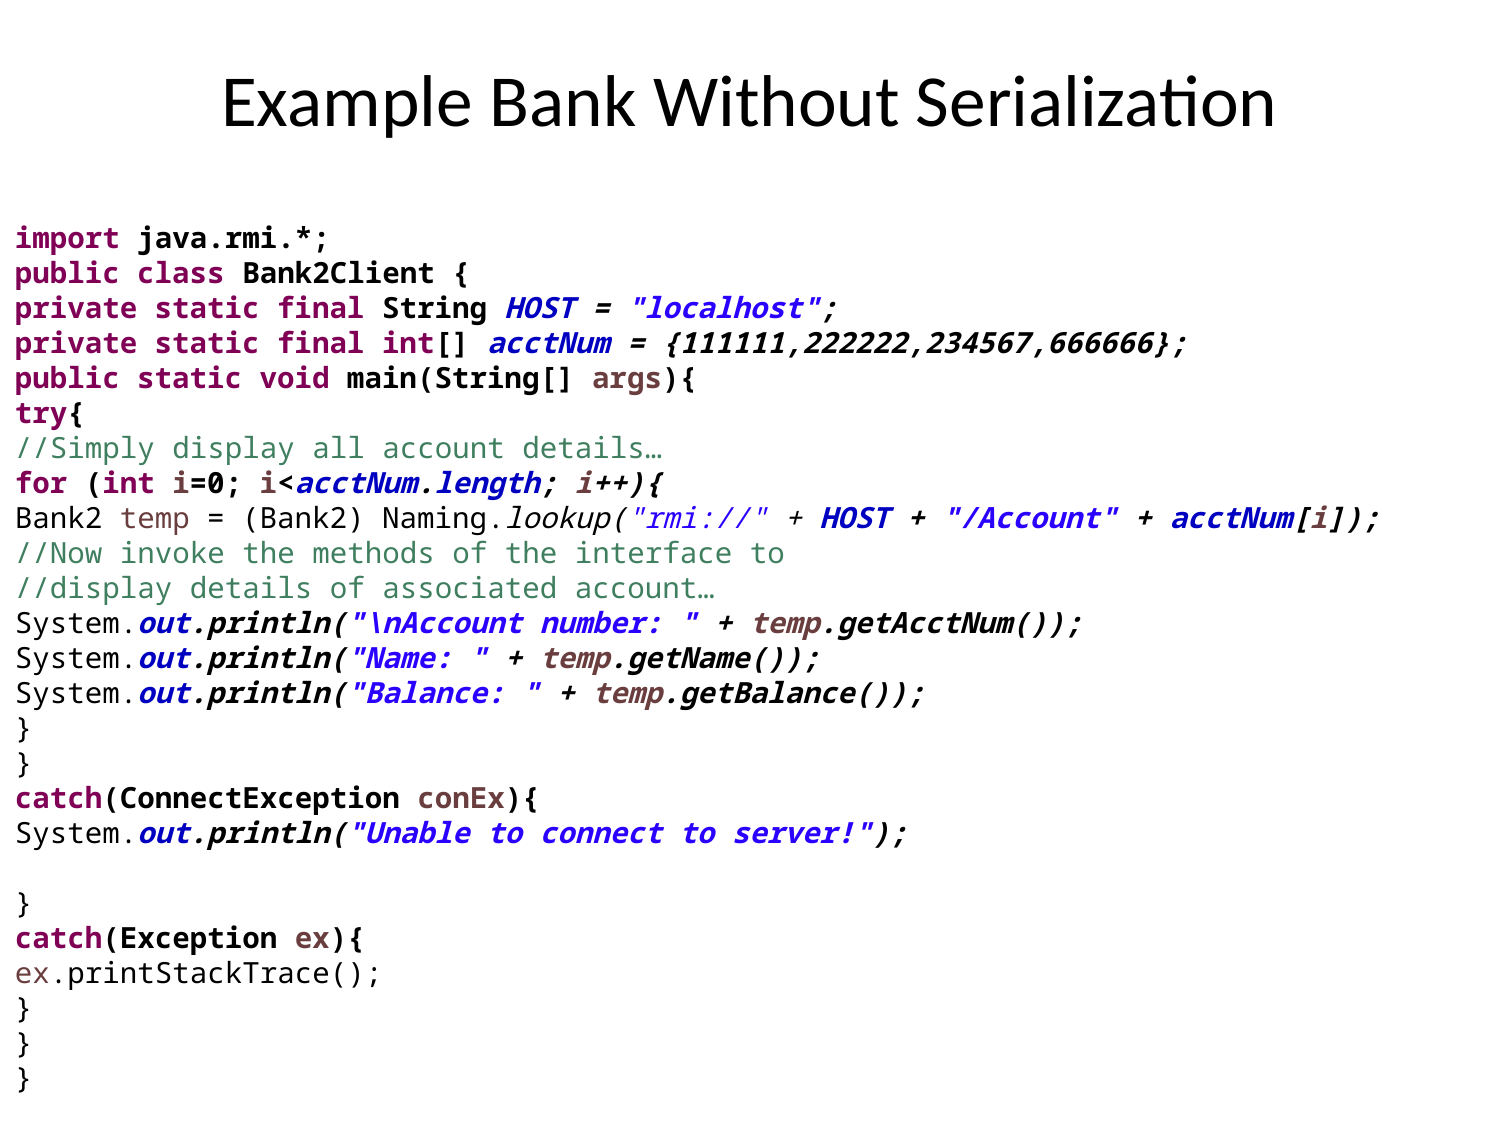

# Example Bank Without Serialization
import java.rmi.*;
public class Bank2Client {
private static final String HOST = "localhost";
private static final int[] acctNum = {111111,222222,234567,666666};
public static void main(String[] args){
try{
//Simply display all account details…
for (int i=0; i<acctNum.length; i++){
Bank2 temp = (Bank2) Naming.lookup("rmi://" + HOST + "/Account" + acctNum[i]);
//Now invoke the methods of the interface to
//display details of associated account…
System.out.println("\nAccount number: " + temp.getAcctNum());
System.out.println("Name: " + temp.getName());
System.out.println("Balance: " + temp.getBalance());
}
}
catch(ConnectException conEx){
System.out.println("Unable to connect to server!");
}
catch(Exception ex){
ex.printStackTrace();
}
}
}